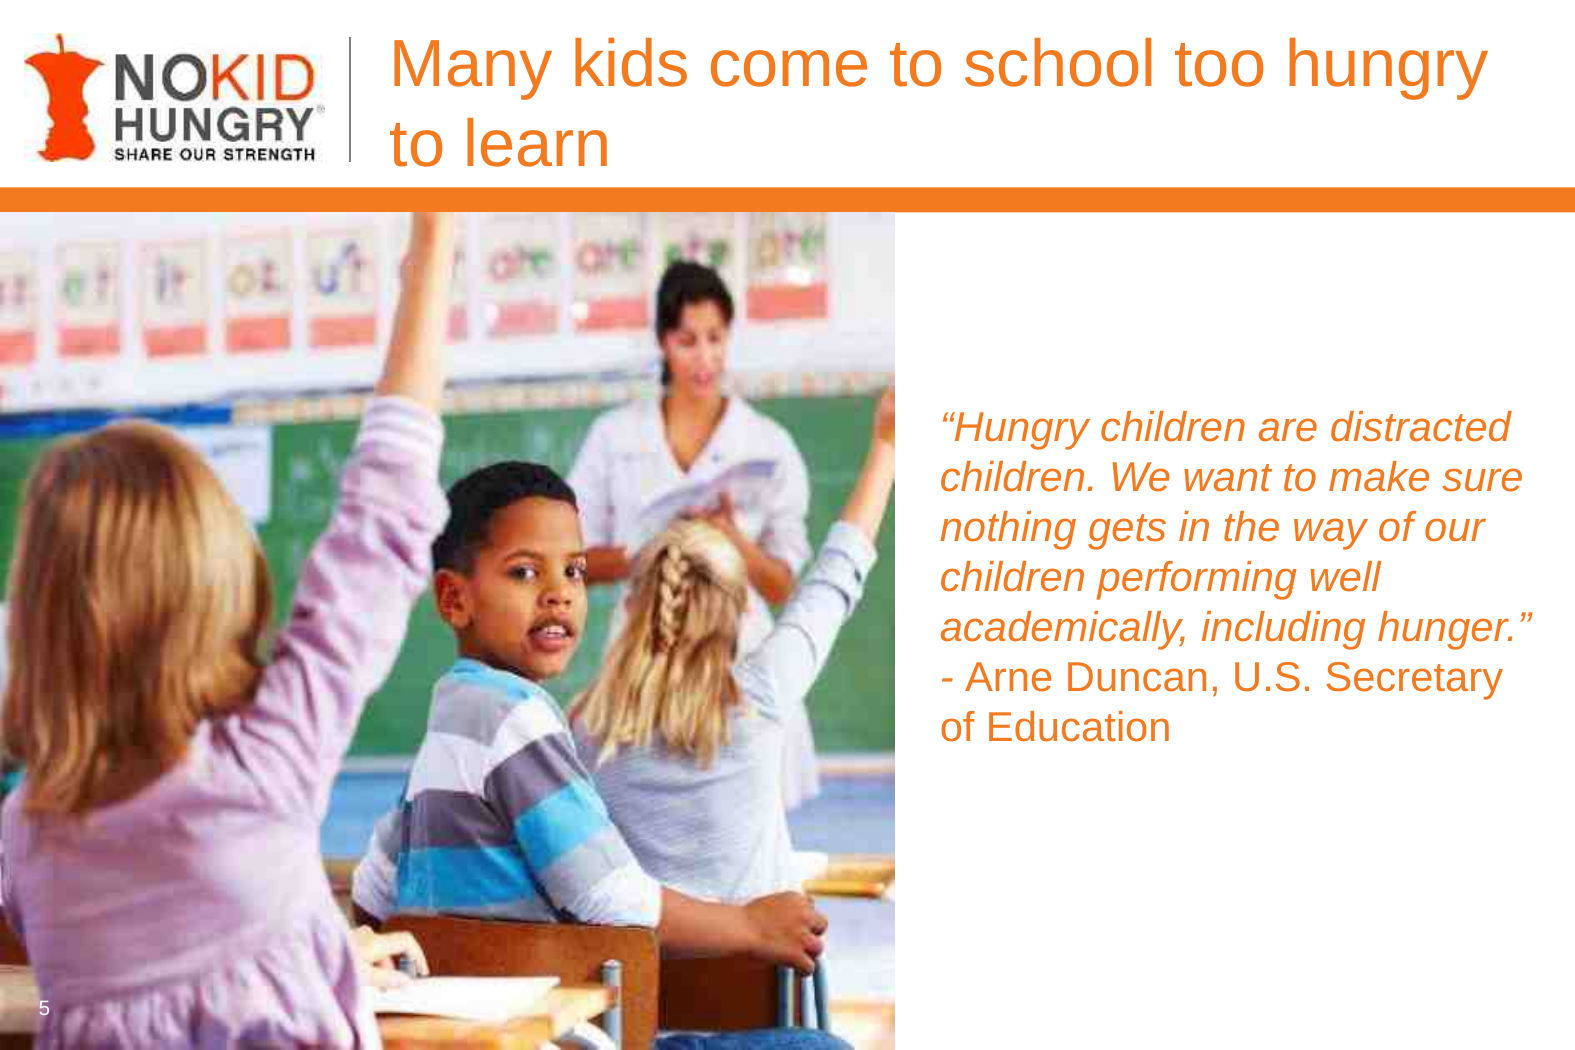

# Many kids come to school too hungry to learn
“Hungry children are distracted children. We want to make sure nothing gets in the way of our children performing well academically, including hunger.”
- Arne Duncan, U.S. Secretary of Education
4